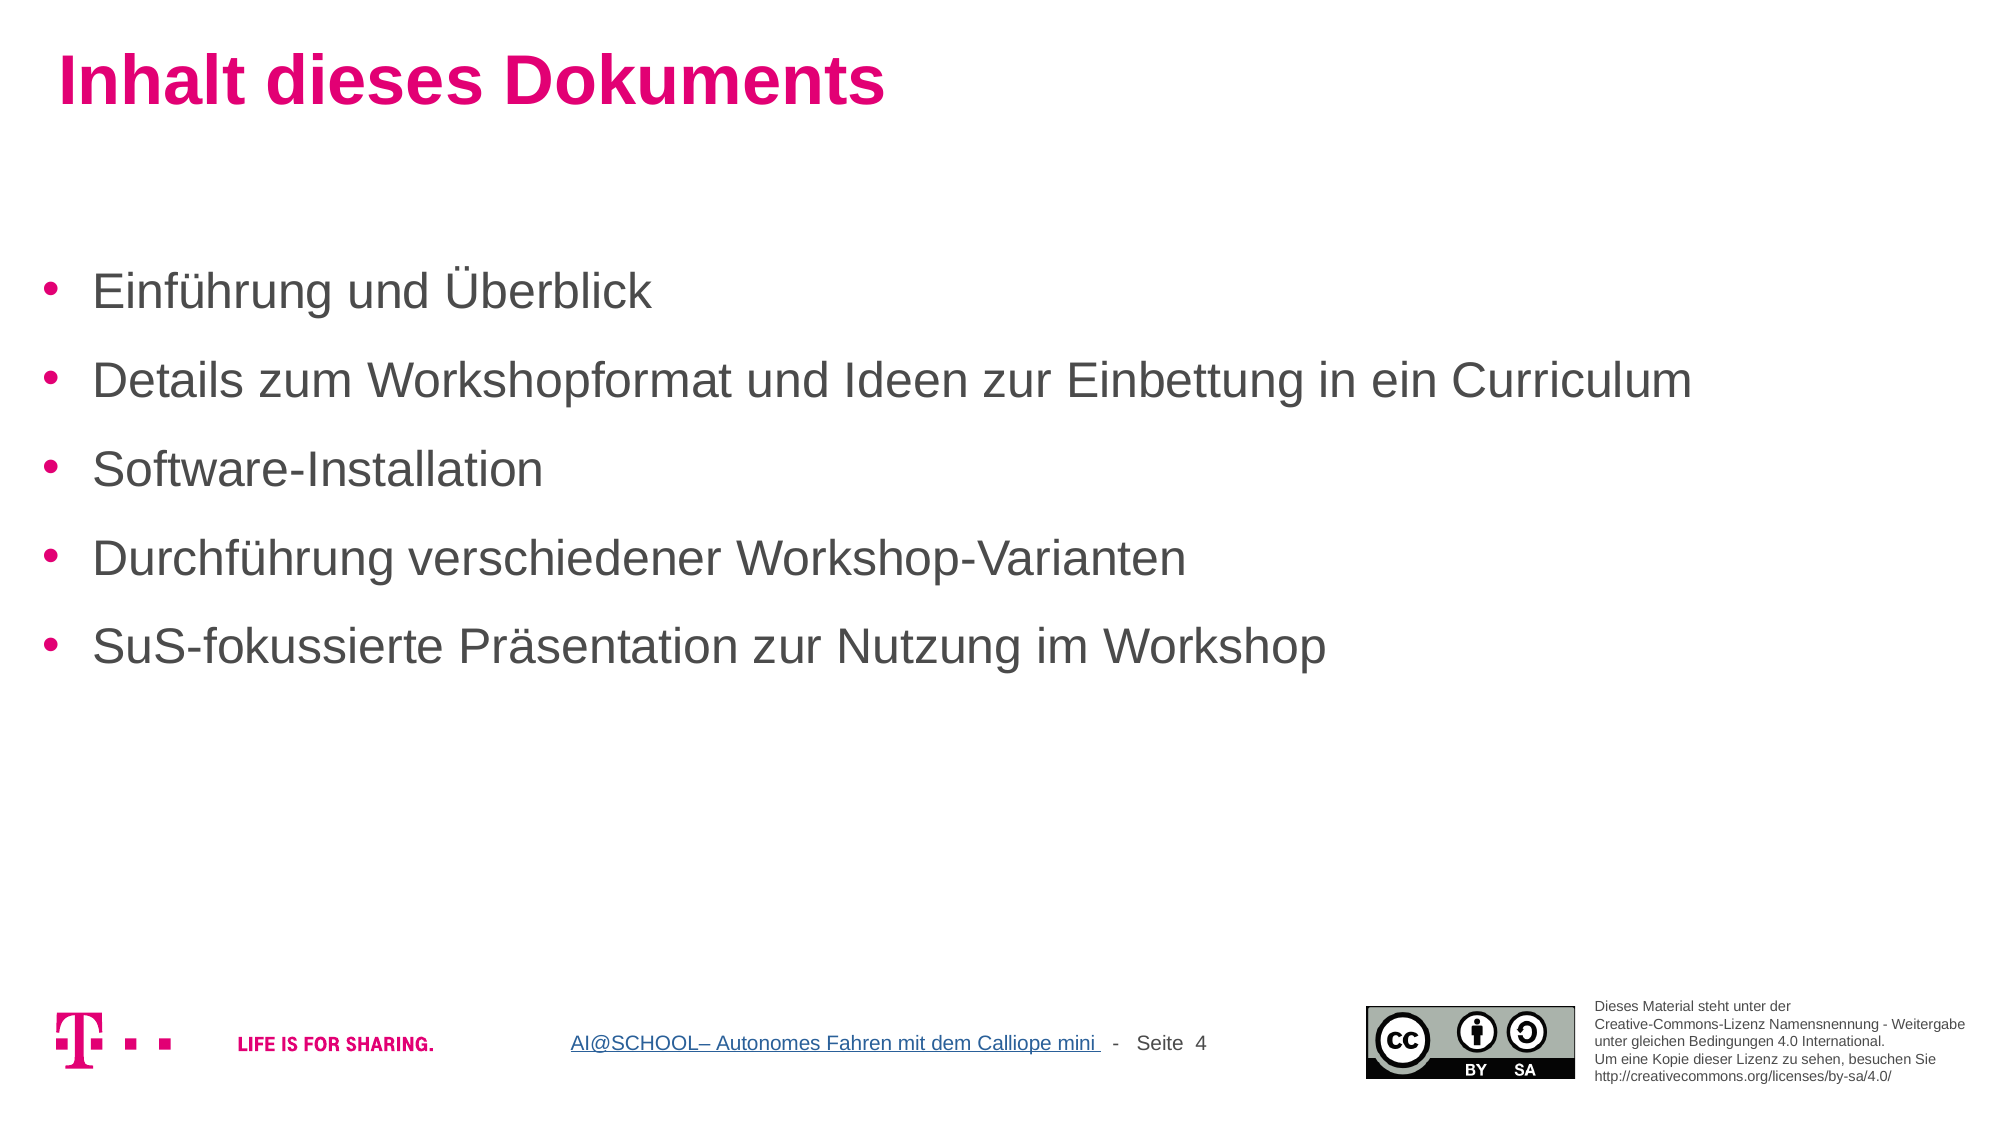

# Inhalt dieses Dokuments
Einführung und Überblick
Details zum Workshopformat und Ideen zur Einbettung in ein Curriculum
Software-Installation
Durchführung verschiedener Workshop-Varianten
SuS-fokussierte Präsentation zur Nutzung im Workshop